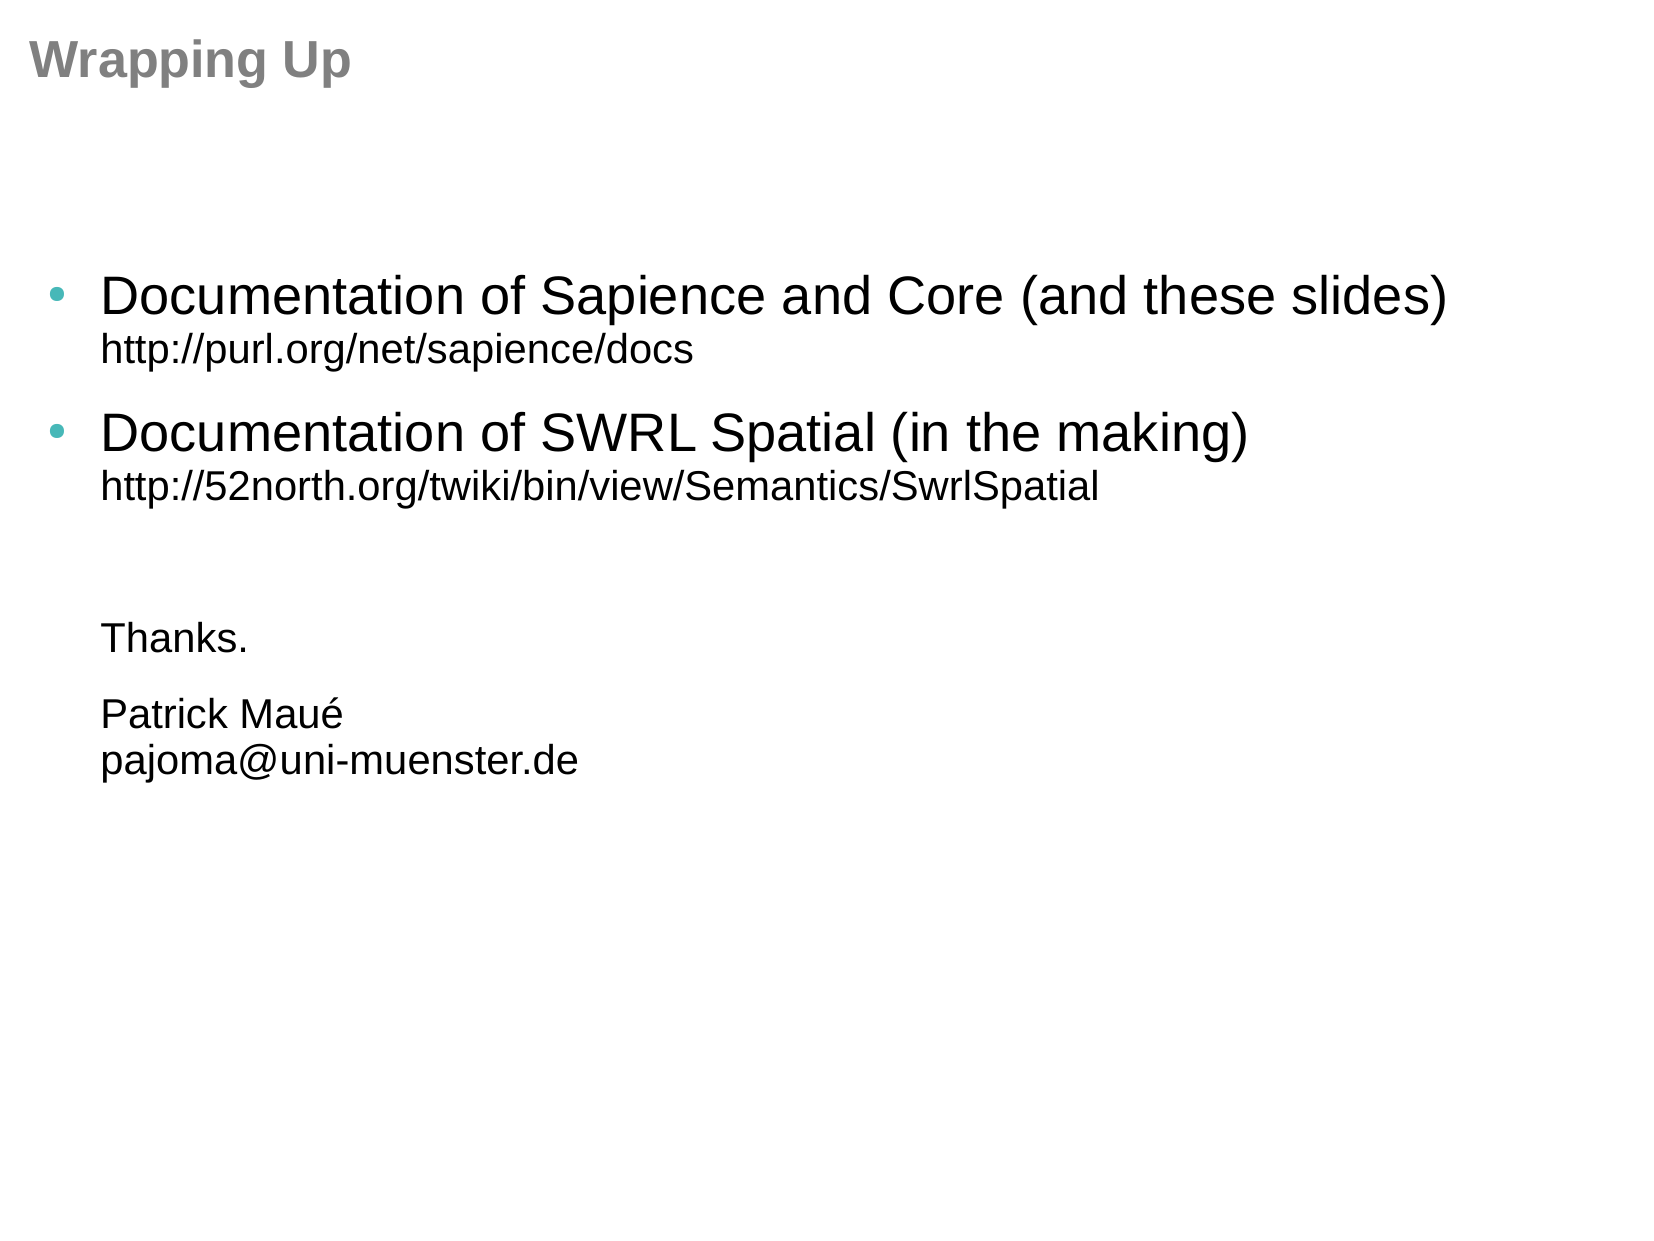

# Wrapping Up
Documentation of Sapience and Core (and these slides)
http://purl.org/net/sapience/docs
Documentation of SWRL Spatial (in the making)
http://52north.org/twiki/bin/view/Semantics/SwrlSpatial
Thanks.
Patrick Maué
pajoma@uni-muenster.de